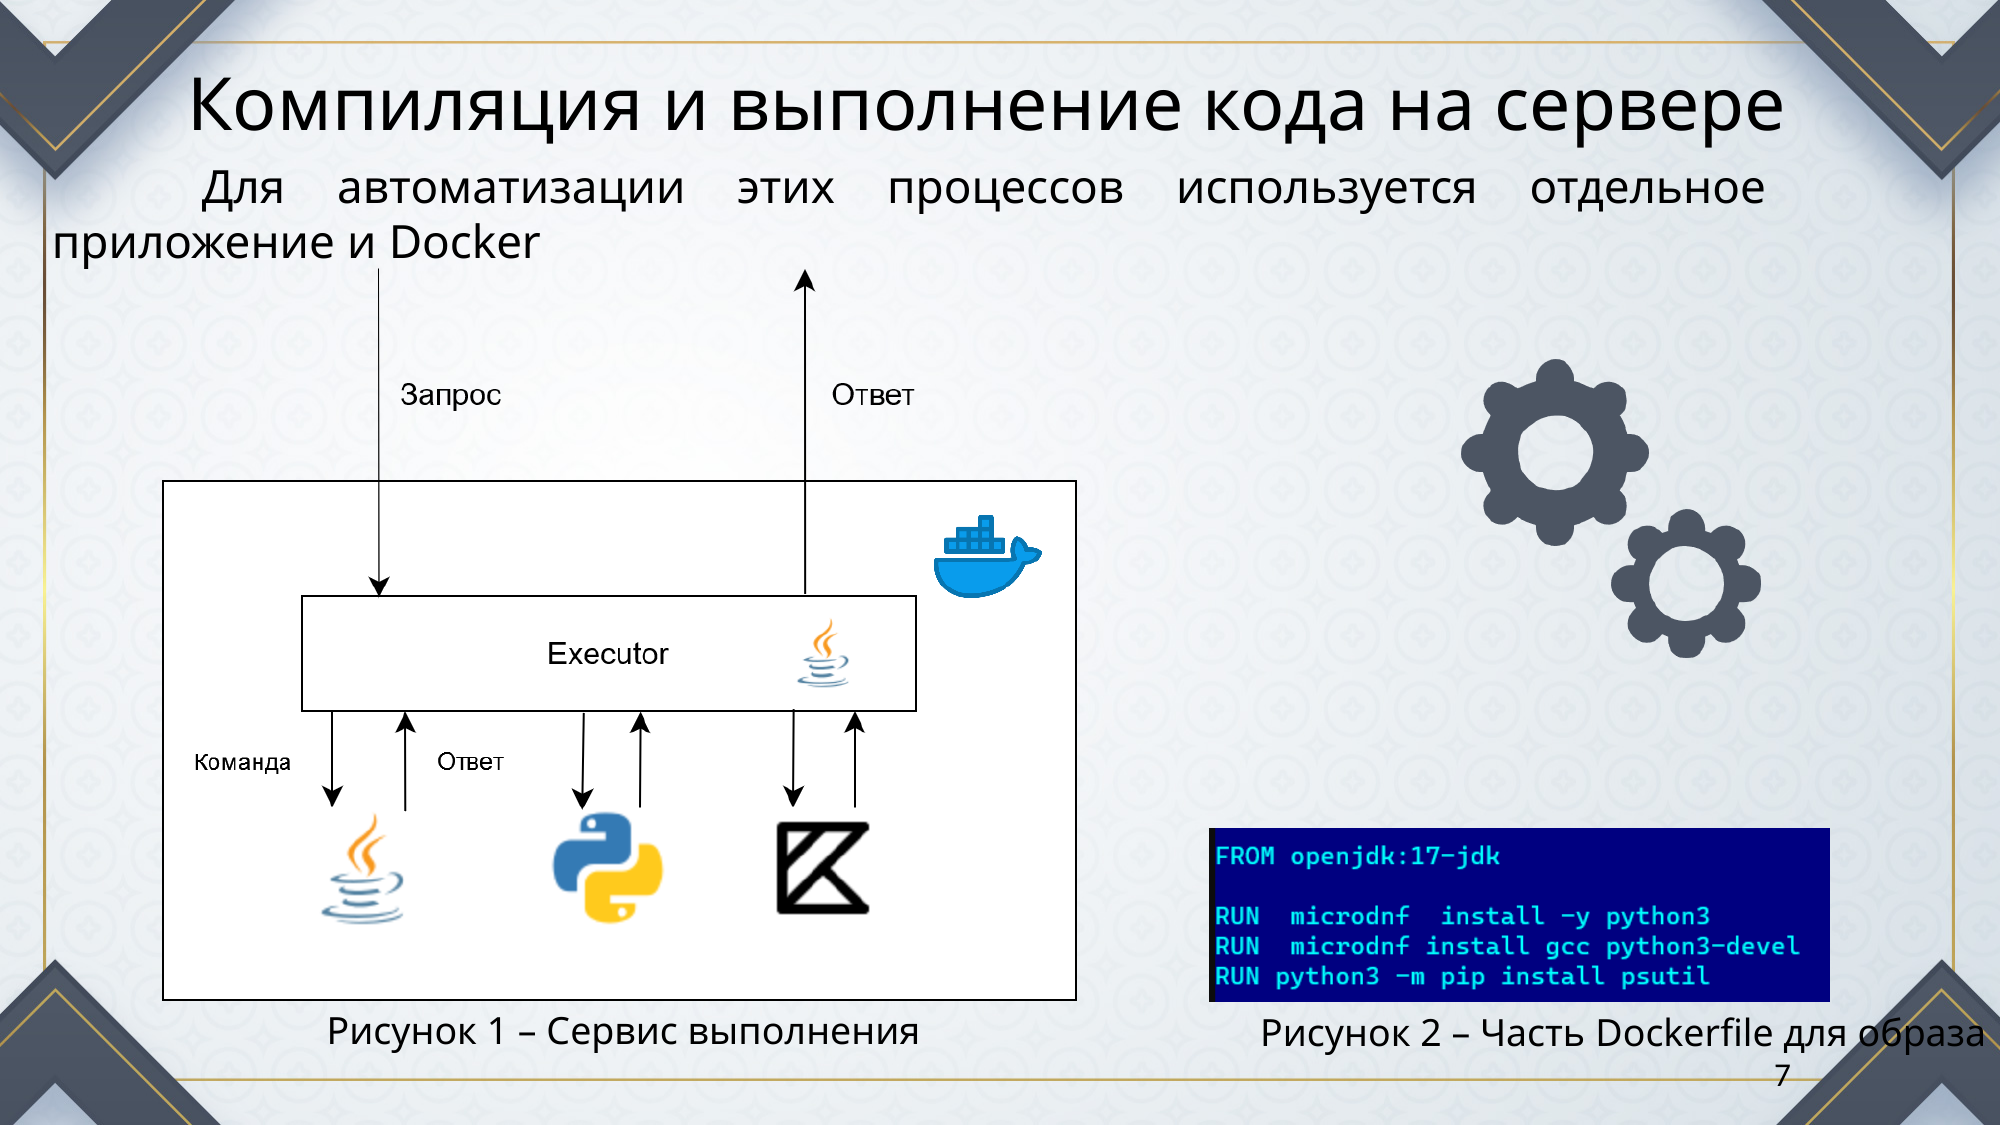

# Компиляция и выполнение кода на сервере
	Для автоматизации этих процессов используется отдельное приложение и Docker
Рисунок 1 – Сервис выполнения
Рисунок 2 – Часть Dockerfile для образа